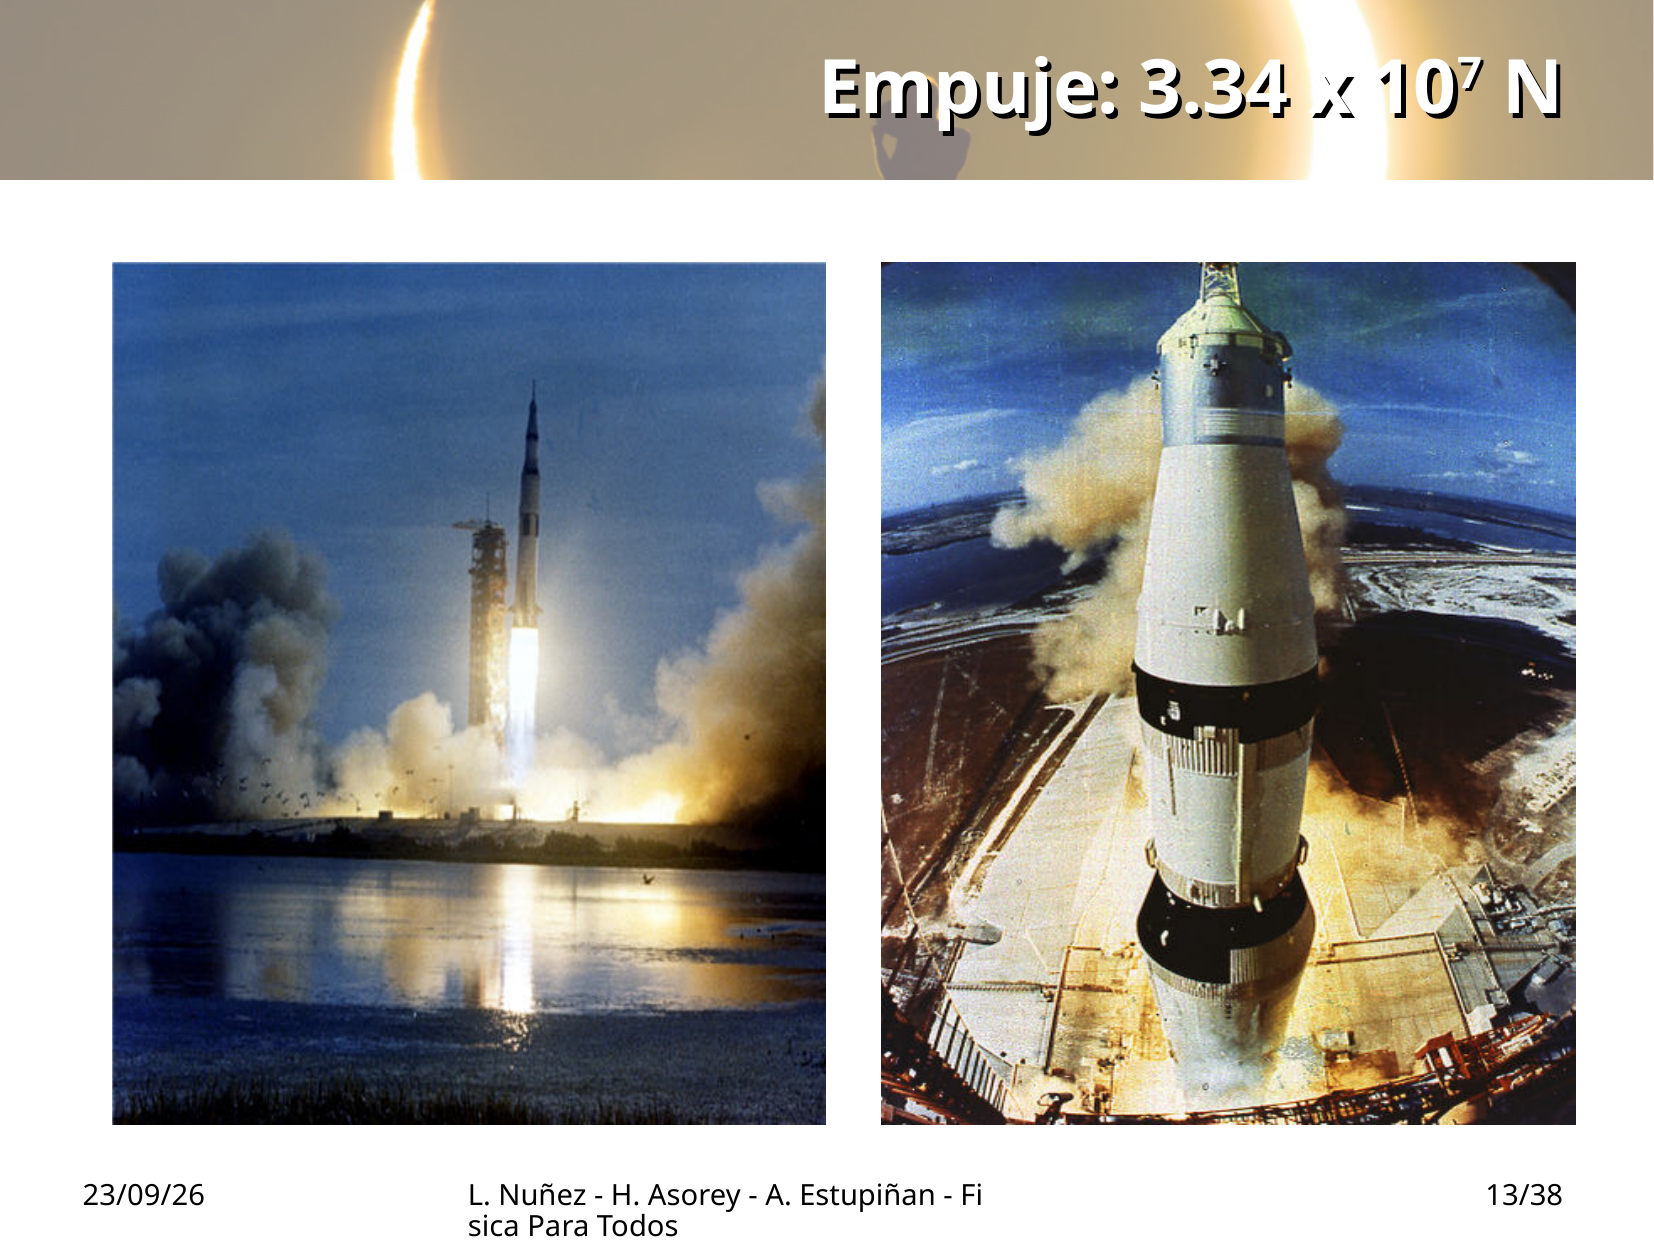

# Empuje: 3.34 x 107 N
L. Nuñez - H. Asorey - A. Estupiñan - Fisica Para Todos
13